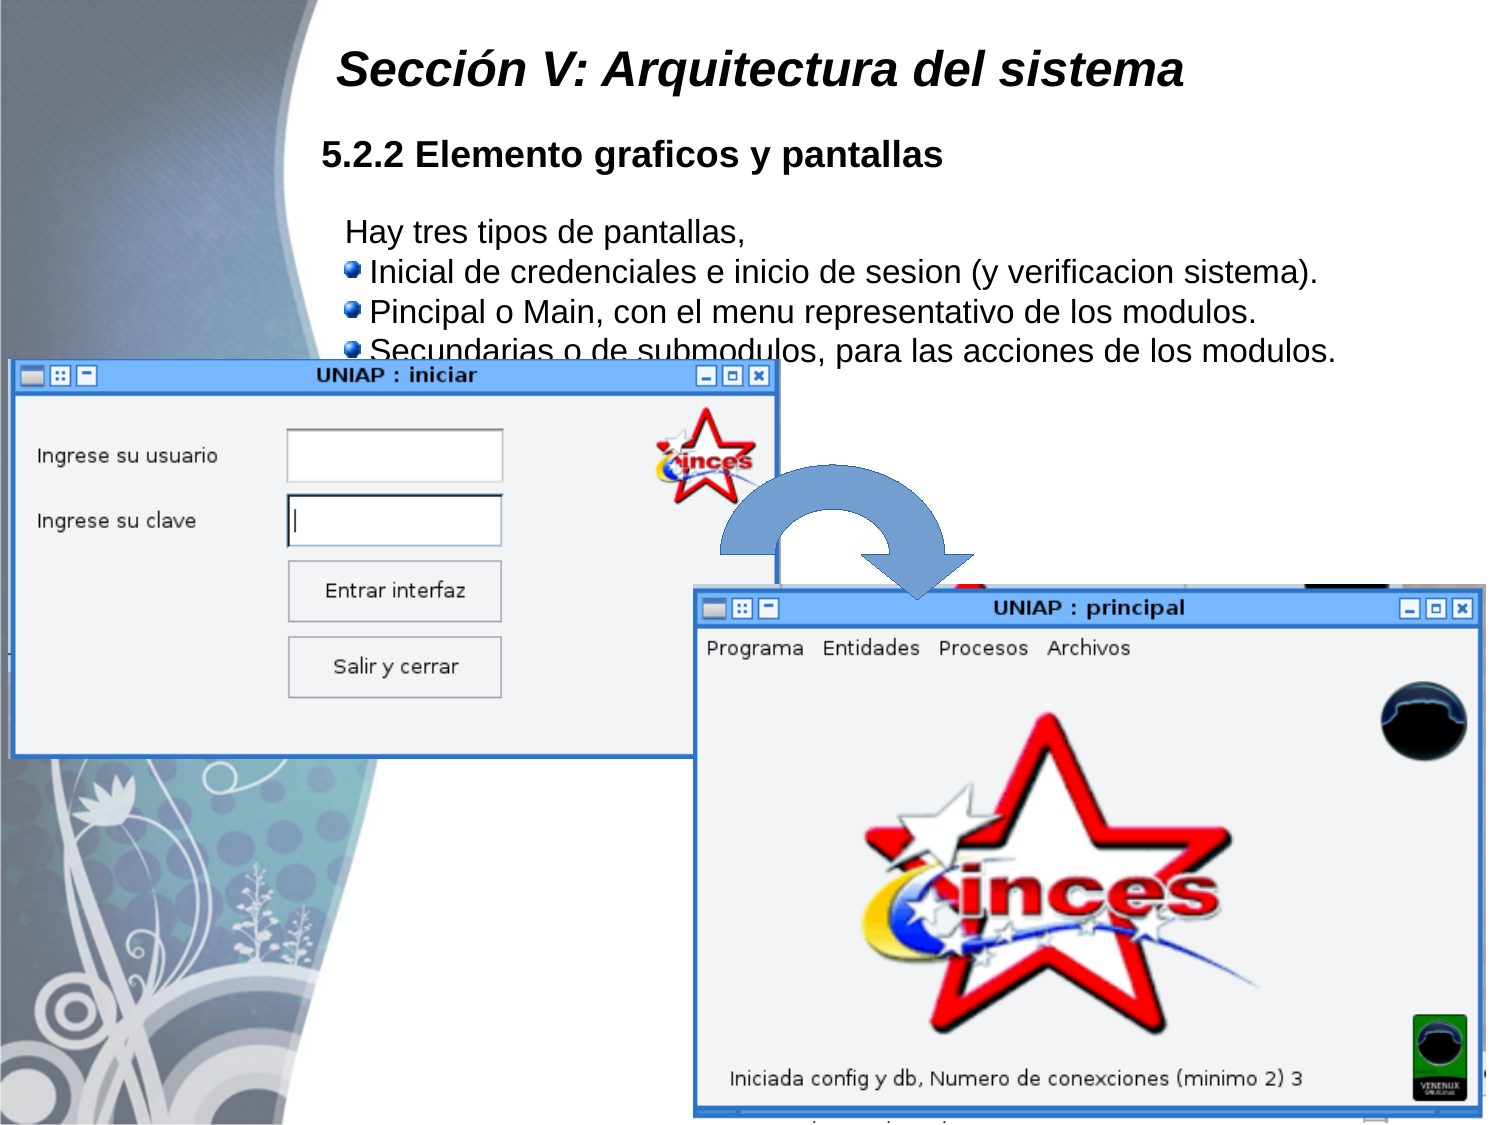

# Sección V: Arquitectura del sistema
5.2.2 Elemento graficos y pantallas
Hay tres tipos de pantallas,
 Inicial de credenciales e inicio de sesion (y verificacion sistema).
 Pincipal o Main, con el menu representativo de los modulos.
 Secundarias o de submodulos, para las acciones de los modulos.